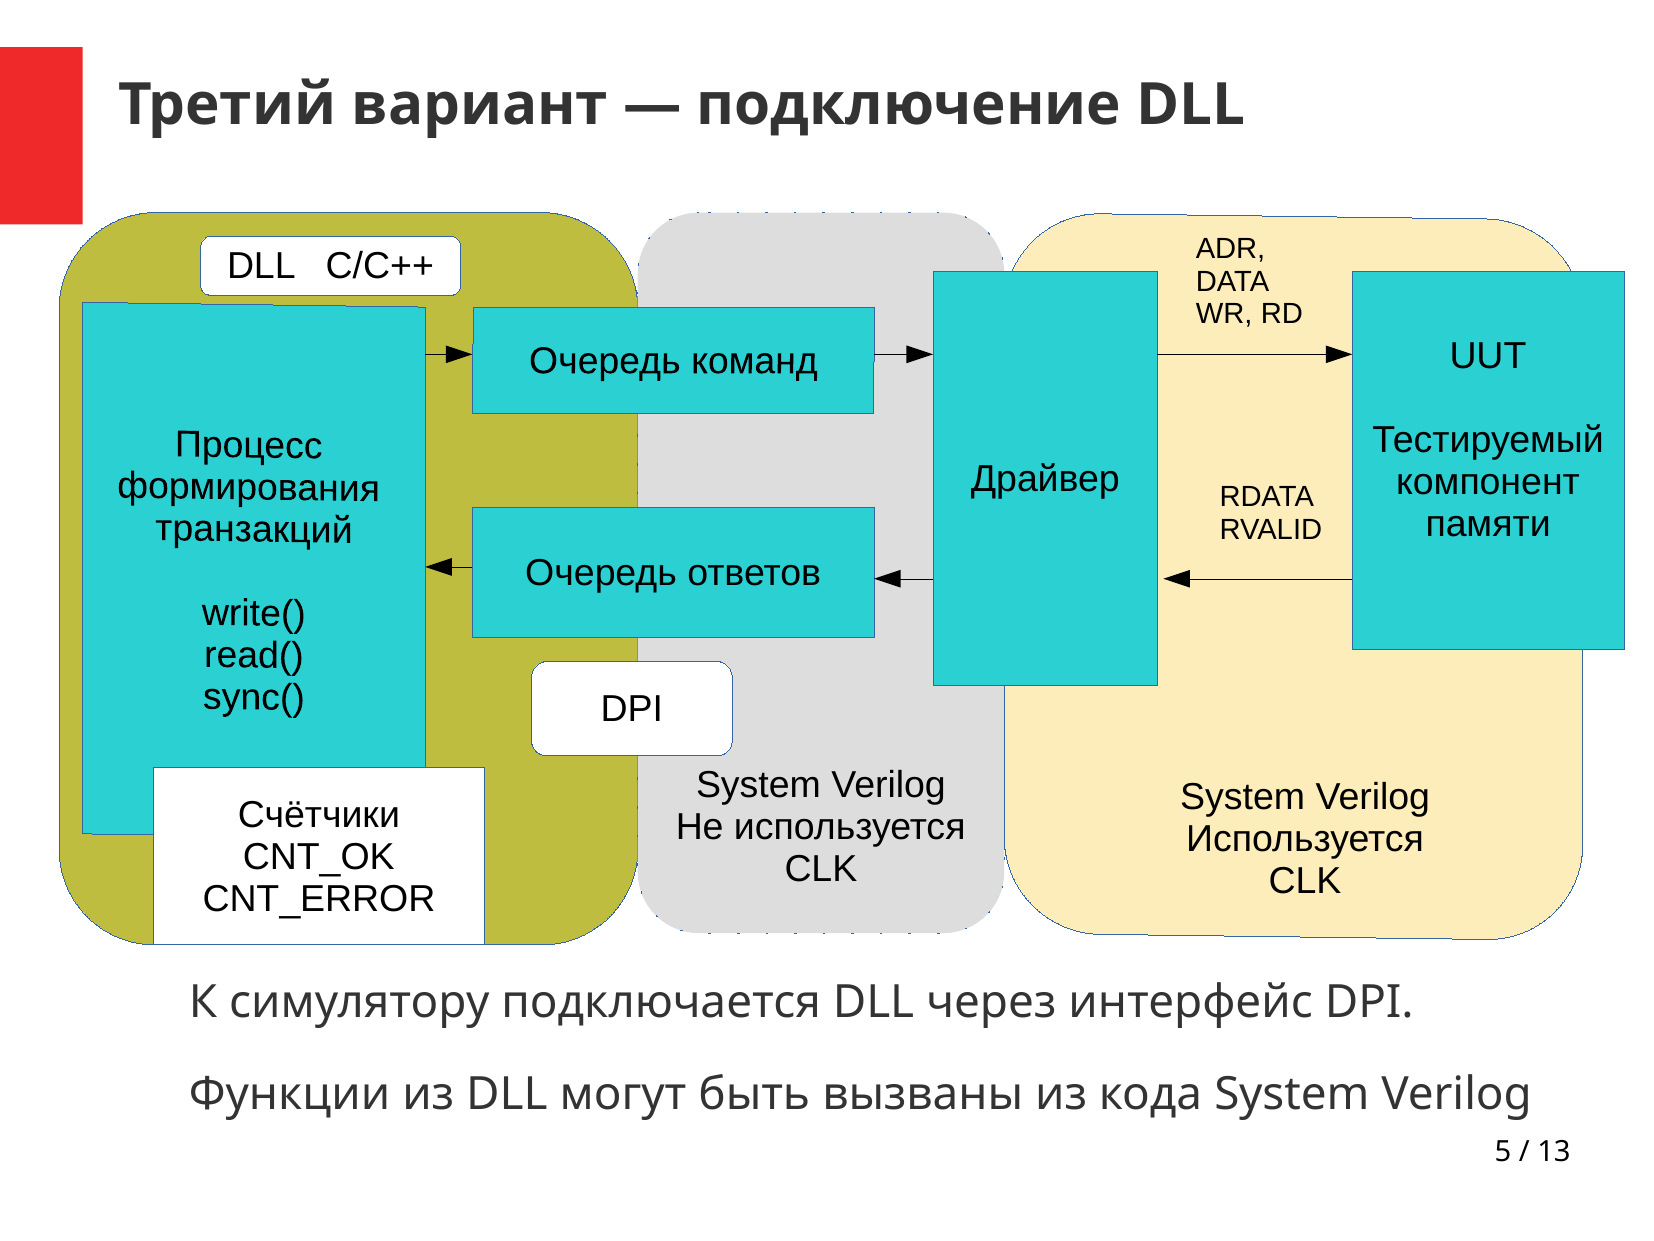

# Третий вариант — подключение DLL
ADR,
DATA
WR, RD
DLL C/C++
Драйвер
UUT
Тестируемый
компонент
памяти
Процесс
формирования
транзакций
write()
read()
sync()
Очередь команд
RDATA
RVALID
Очередь ответов
DPI
Счётчики
CNT_OK
CNT_ERROR
System Verilog
Не используется
CLK
System Verilog
Используется
CLK
К симулятору подключается DLL через интерфейс DPI.
Функции из DLL могут быть вызваны из кода System Verilog
5